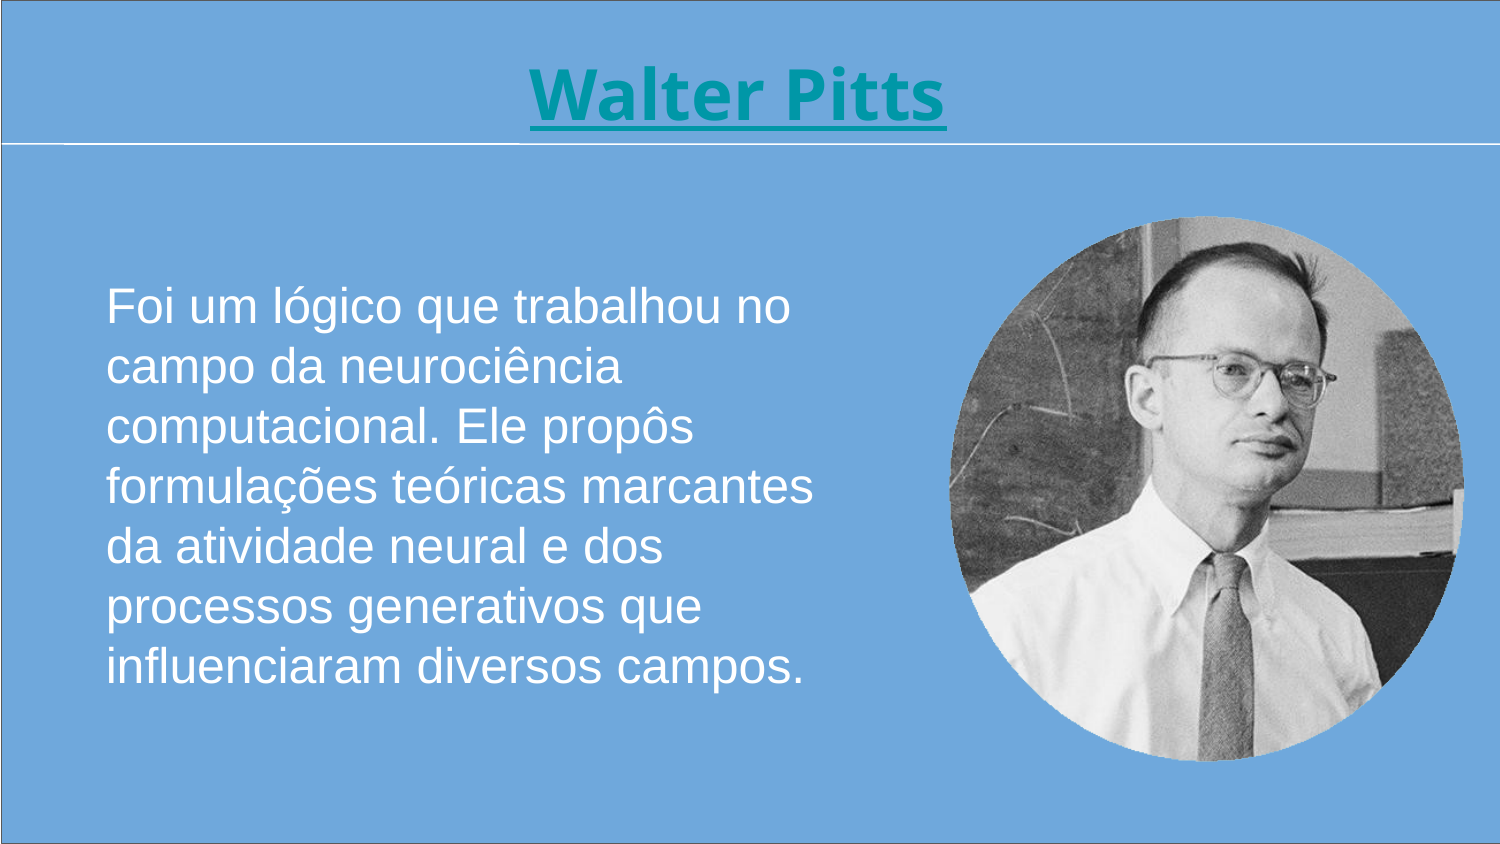

Walter Pitts
ORIGEM
Foi um lógico que trabalhou no campo da neurociência computacional. Ele propôs formulações teóricas marcantes da atividade neural e dos processos generativos que influenciaram diversos campos.
Warren McCulloch
Walter Pitts
Como Surgiu a IA
A História da IA